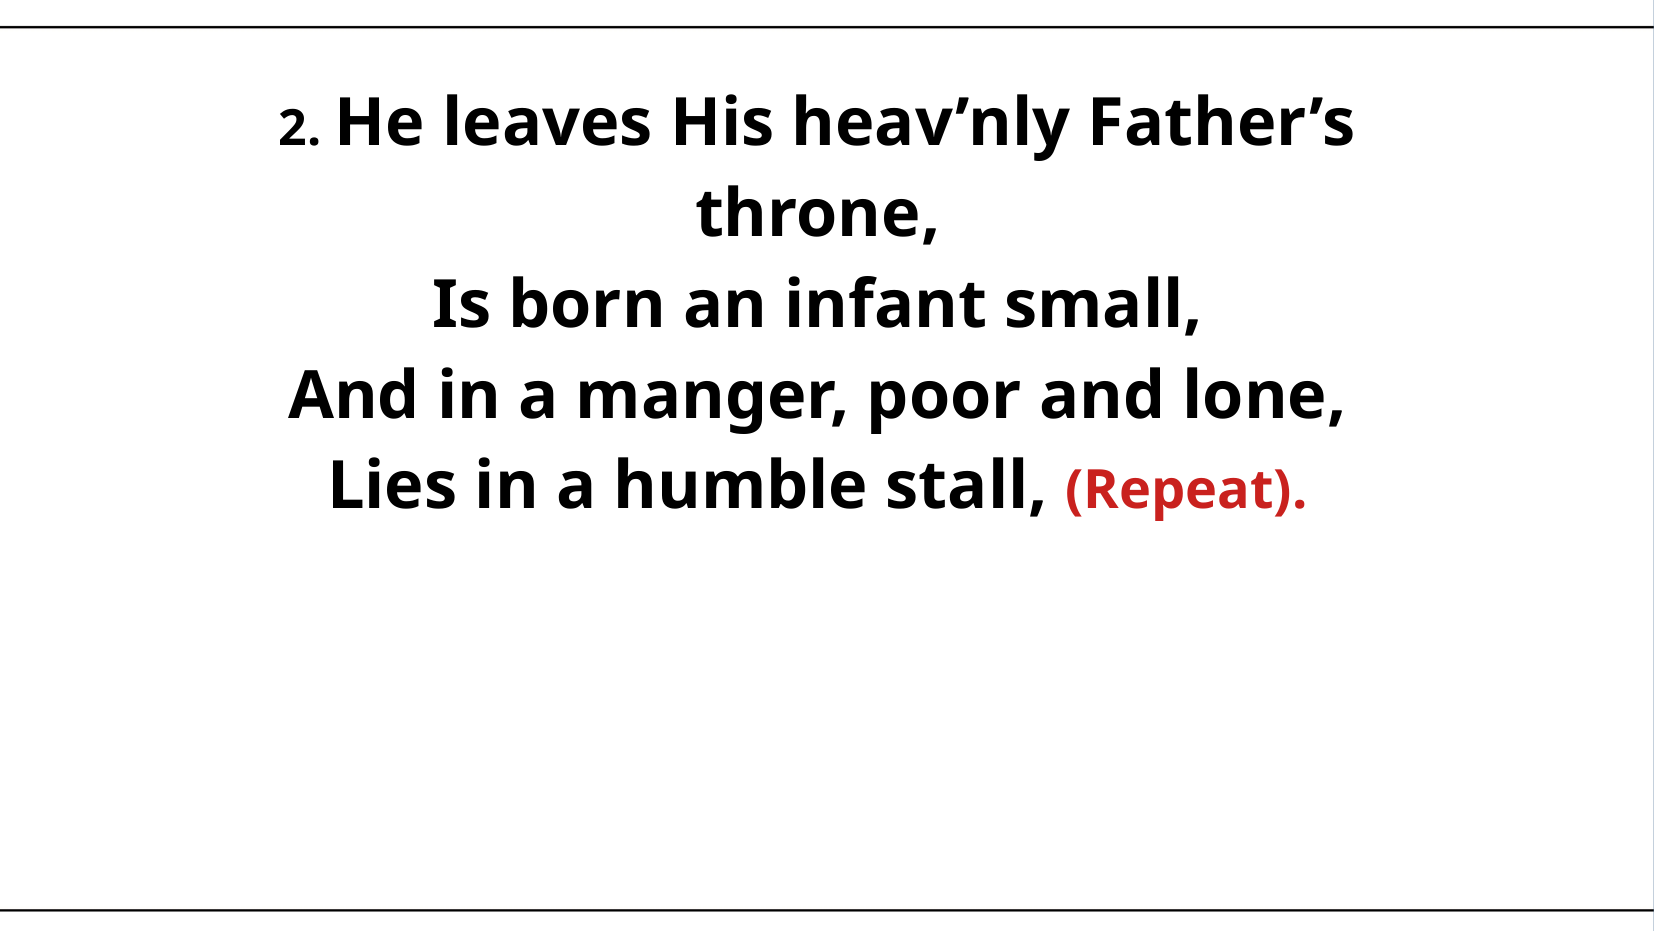

2. He leaves His heav’nly Father’s throne,
Is born an infant small,
And in a manger, poor and lone,
Lies in a humble stall, (Repeat).